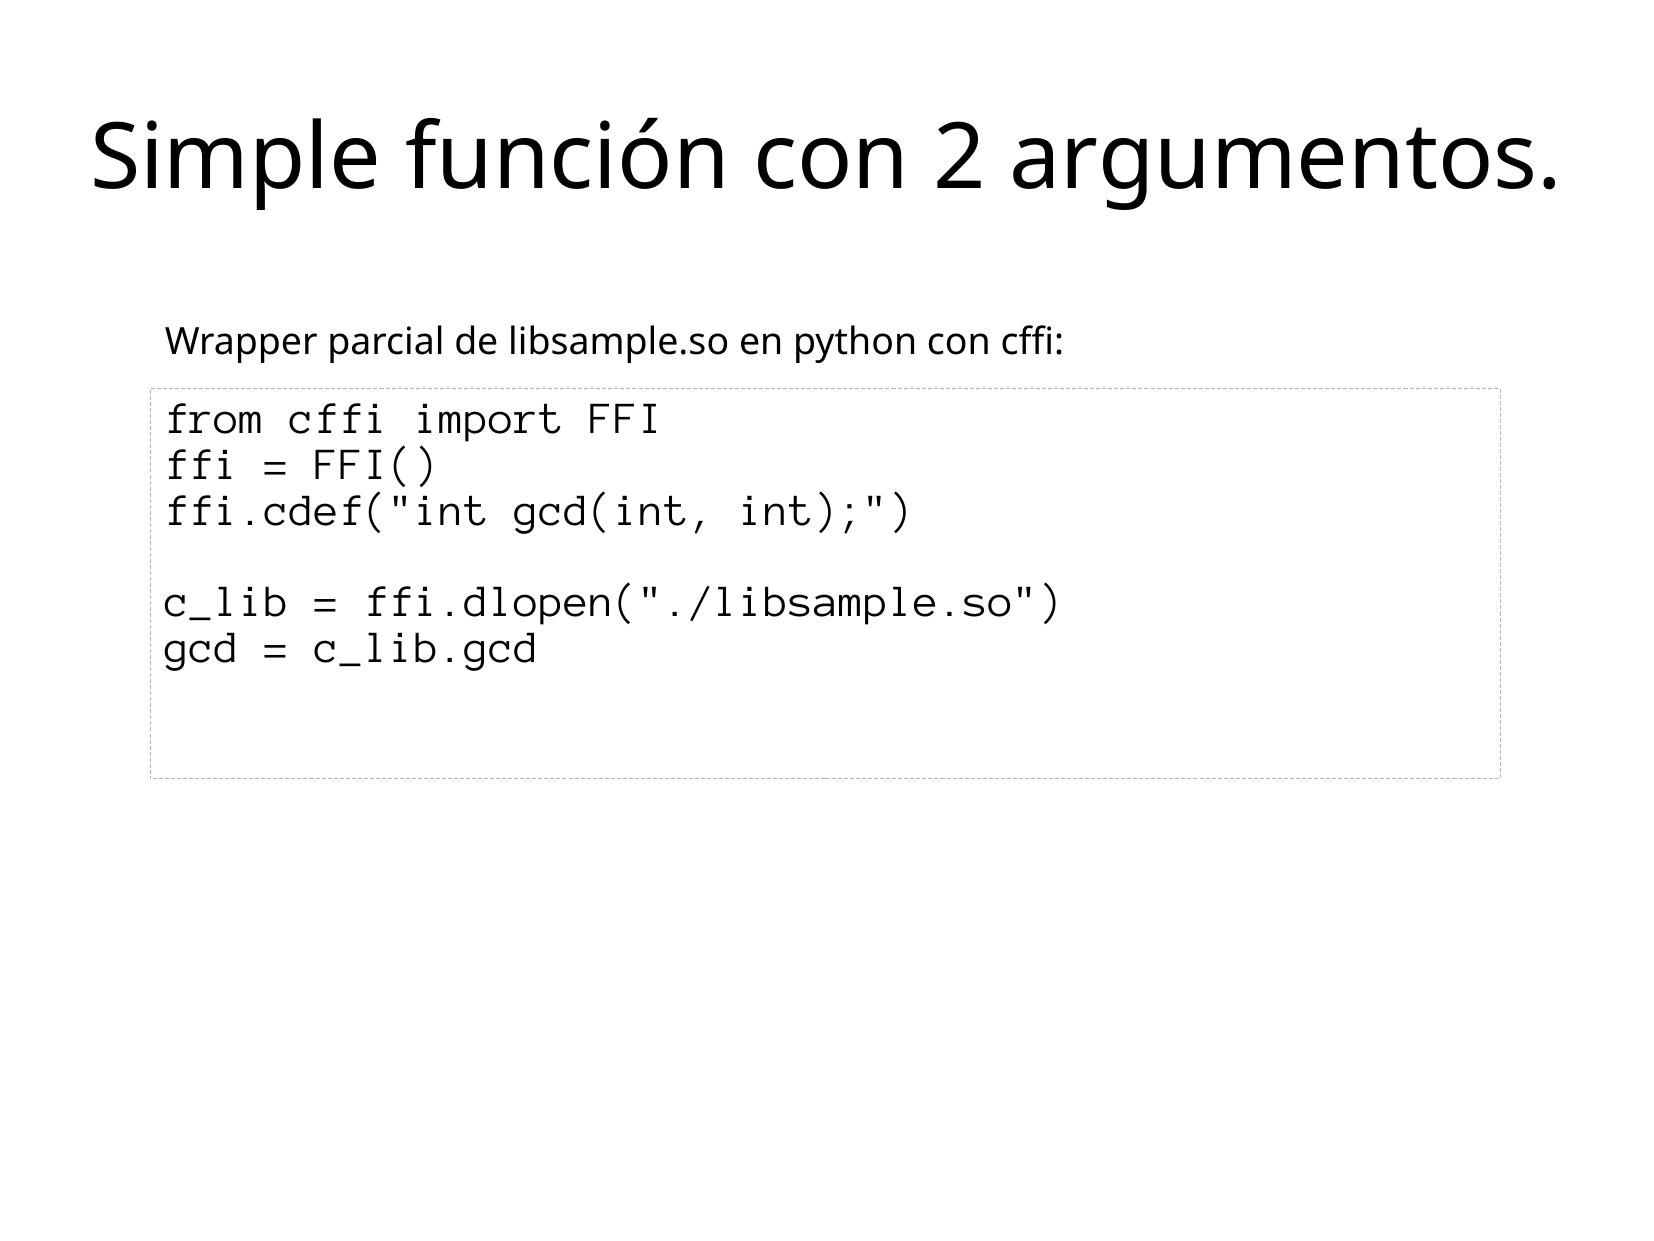

# Simple función con 2 argumentos.
Wrapper parcial de libsample.so en python con cffi:
from cffi import FFI
ffi = FFI()
ffi.cdef("int gcd(int, int);")
c_lib = ffi.dlopen("./libsample.so")
gcd = c_lib.gcd